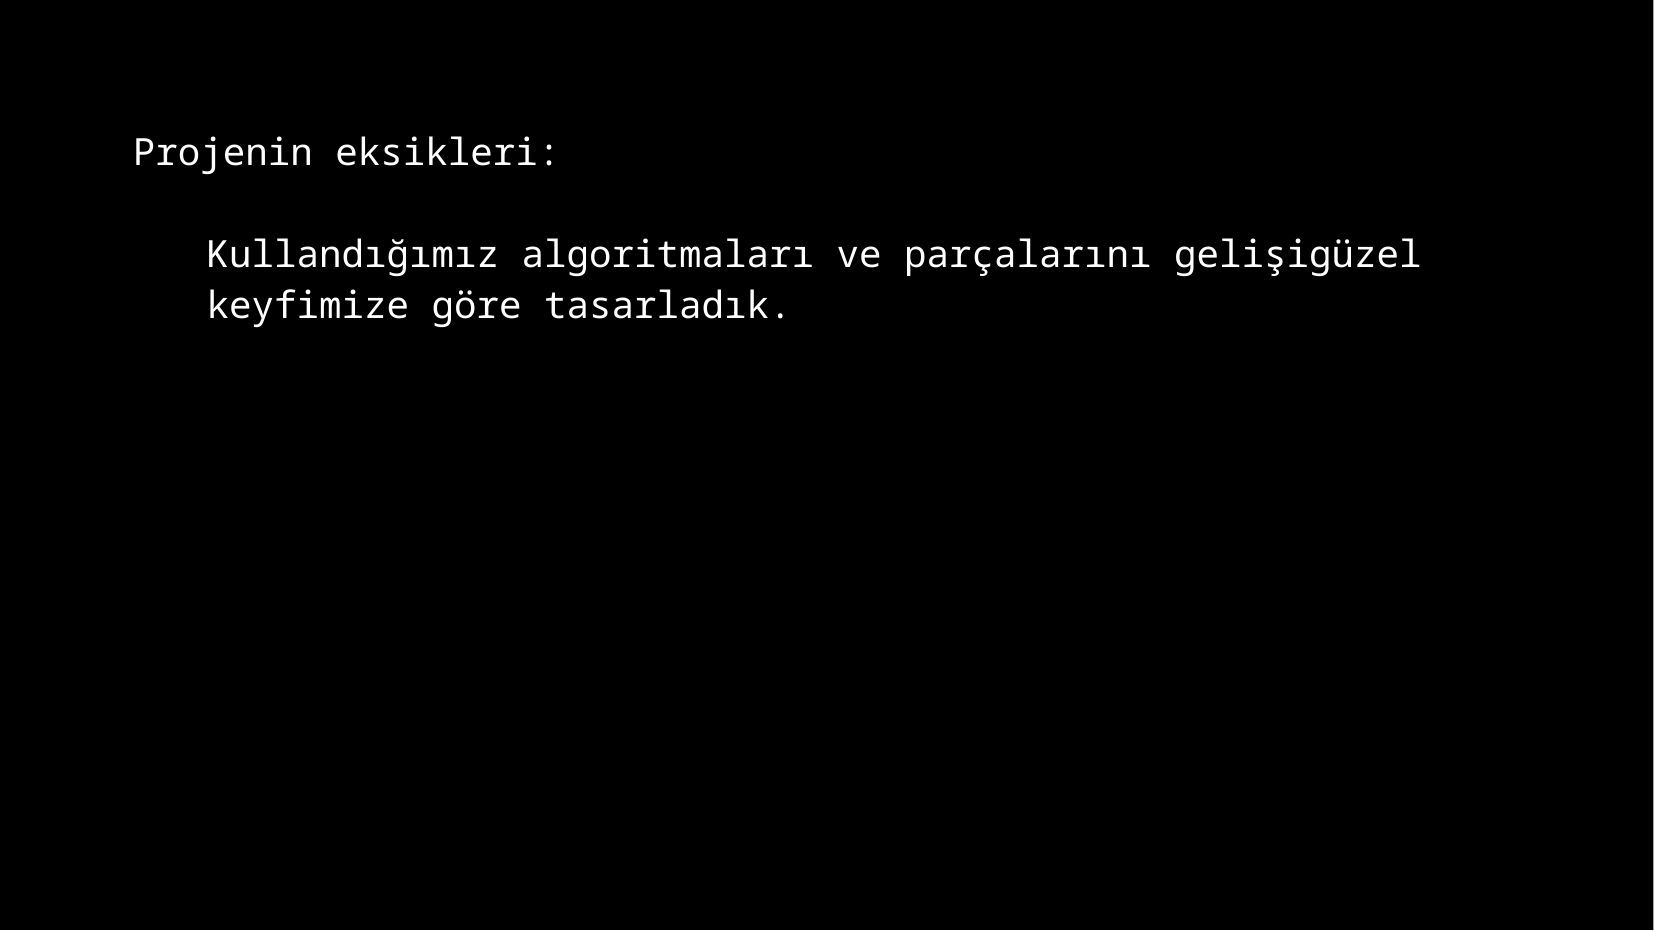

Projenin eksikleri:
	Kullandığımız algoritmaları ve parçalarını gelişigüzel
	keyfimize göre tasarladık.